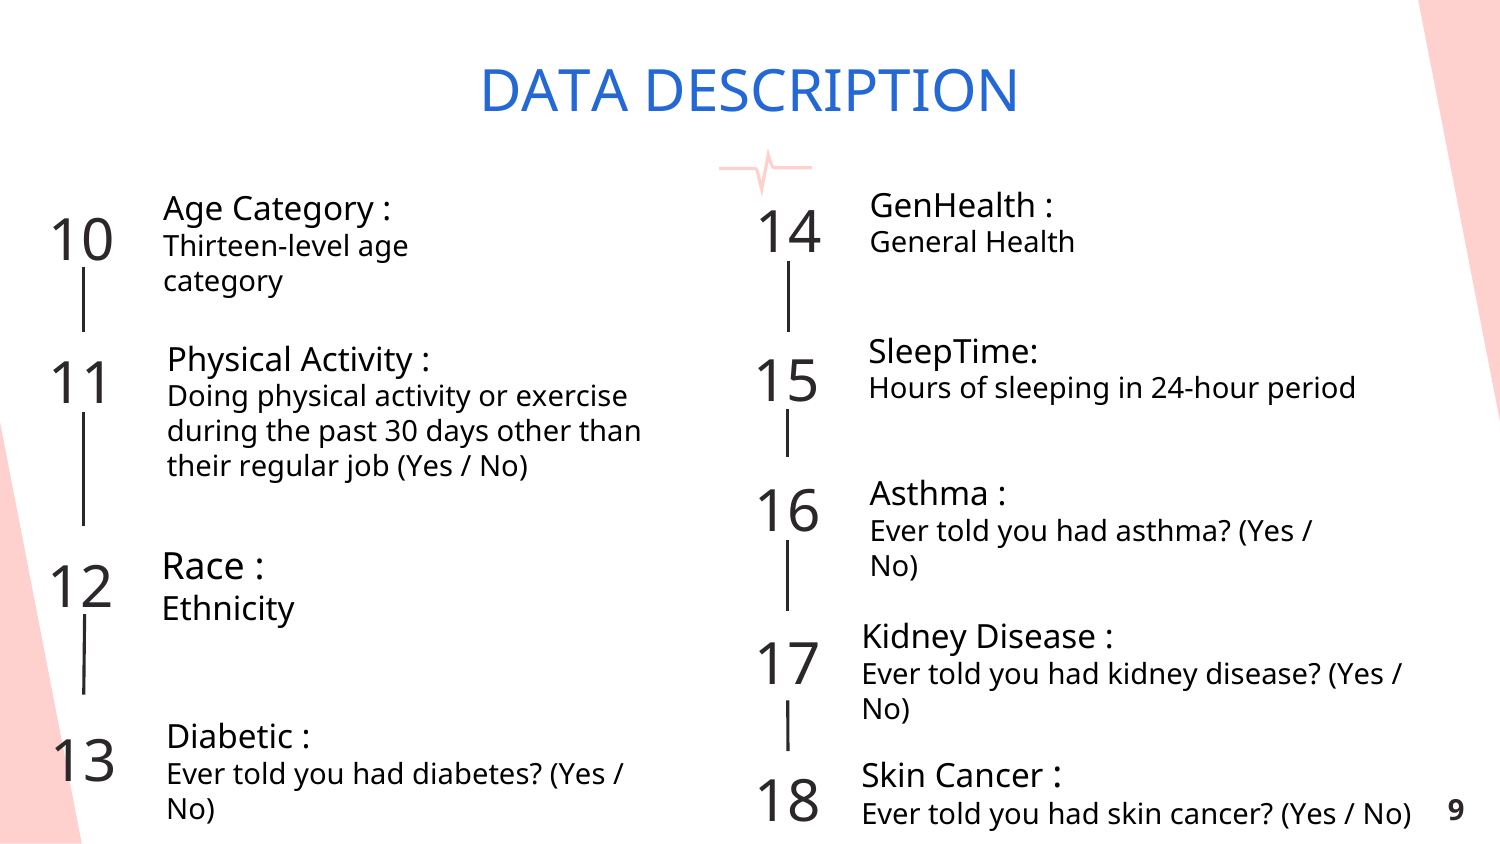

# DATA DESCRIPTION
14
GenHealth :
General Health
Age Category :
Thirteen-level age category
10
SleepTime:
Hours of sleeping in 24-hour period
15
11
Physical Activity :
Doing physical activity or exercise during the past 30 days other than their regular job (Yes / No)
16
Asthma :
Ever told you had asthma? (Yes / No)
12
Race :
Ethnicity
17
Kidney Disease :
Ever told you had kidney disease? (Yes / No)
13
Diabetic :
Ever told you had diabetes? (Yes / No)
Skin Cancer :
Ever told you had skin cancer? (Yes / No)
18
9